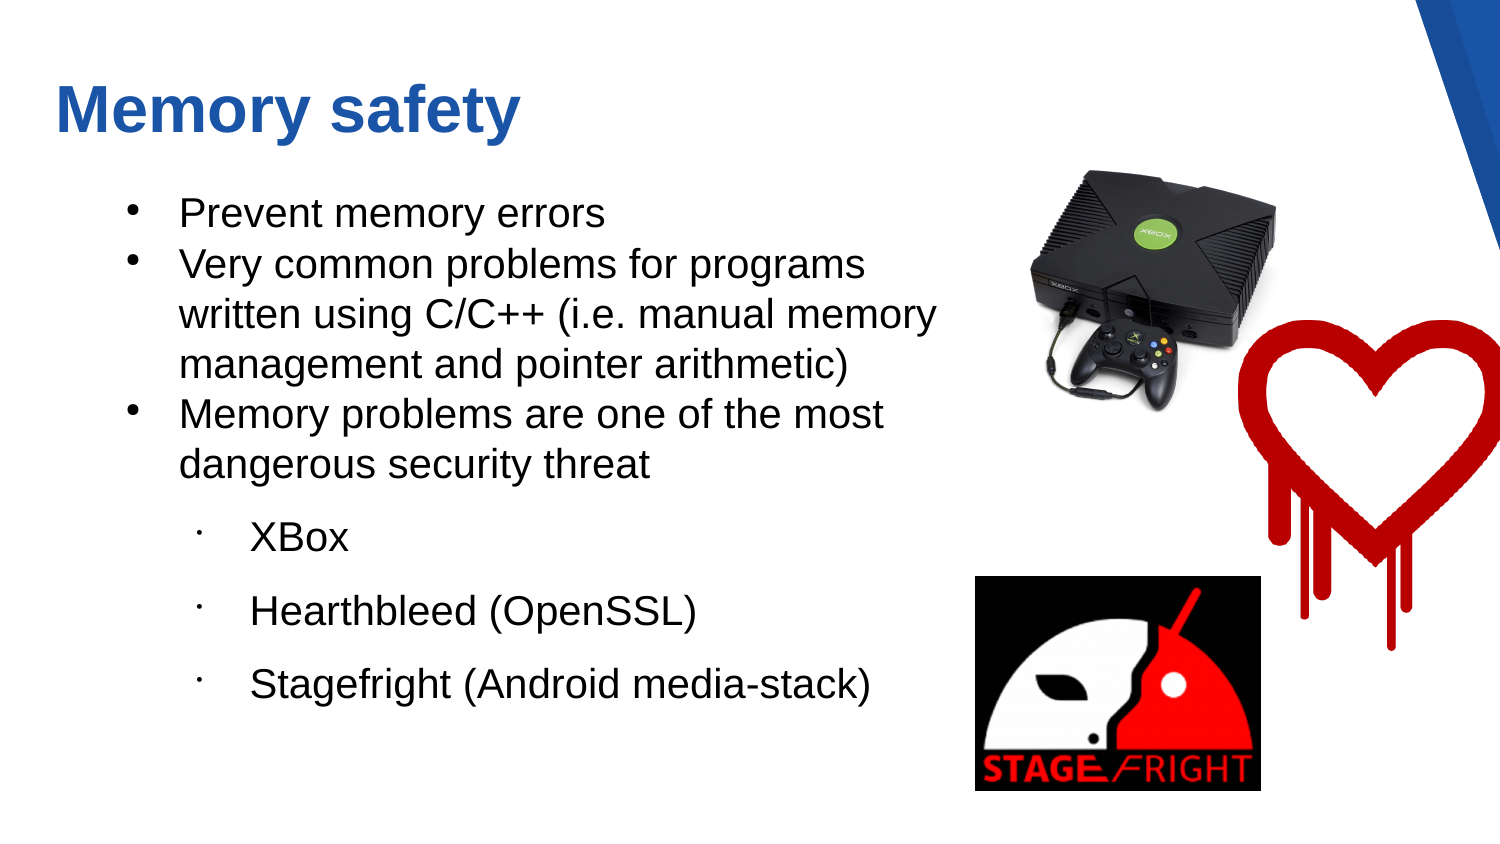

Memory safety
# Prevent memory errors
Very common problems for programs
written using C/C++ (i.e. manual memory
management and pointer arithmetic)
Memory problems are one of the most
dangerous security threat
XBox
Hearthbleed (OpenSSL)
Stagefright (Android media-stack)